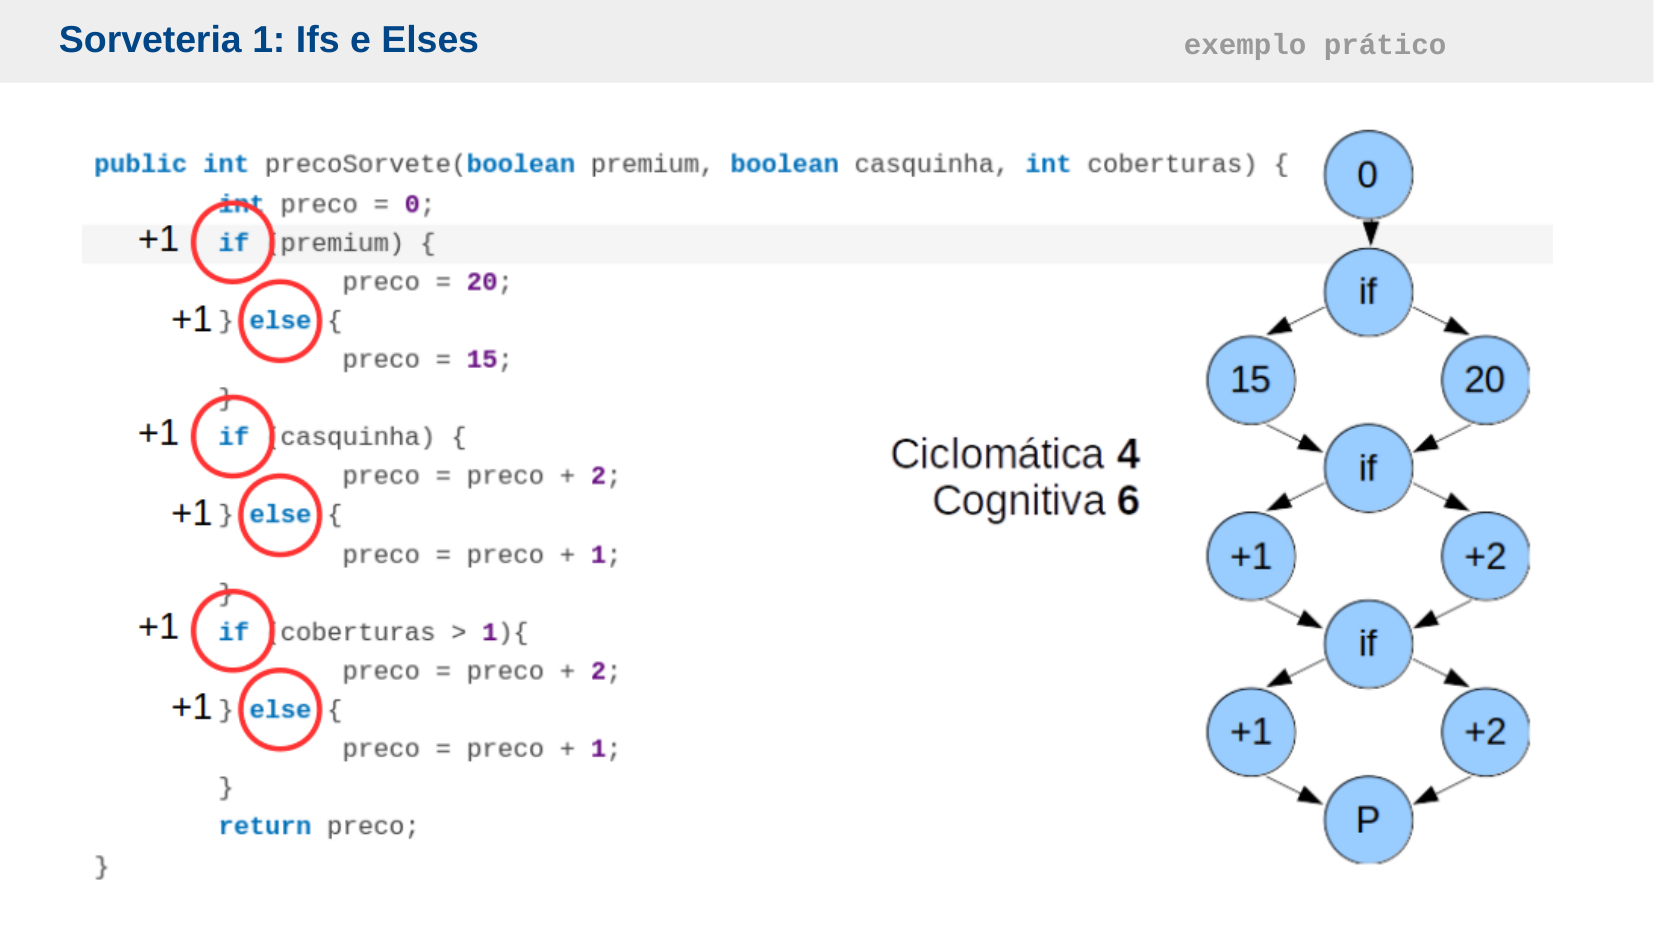

# Sorveteria 1: Ifs e Elses
exemplo prático